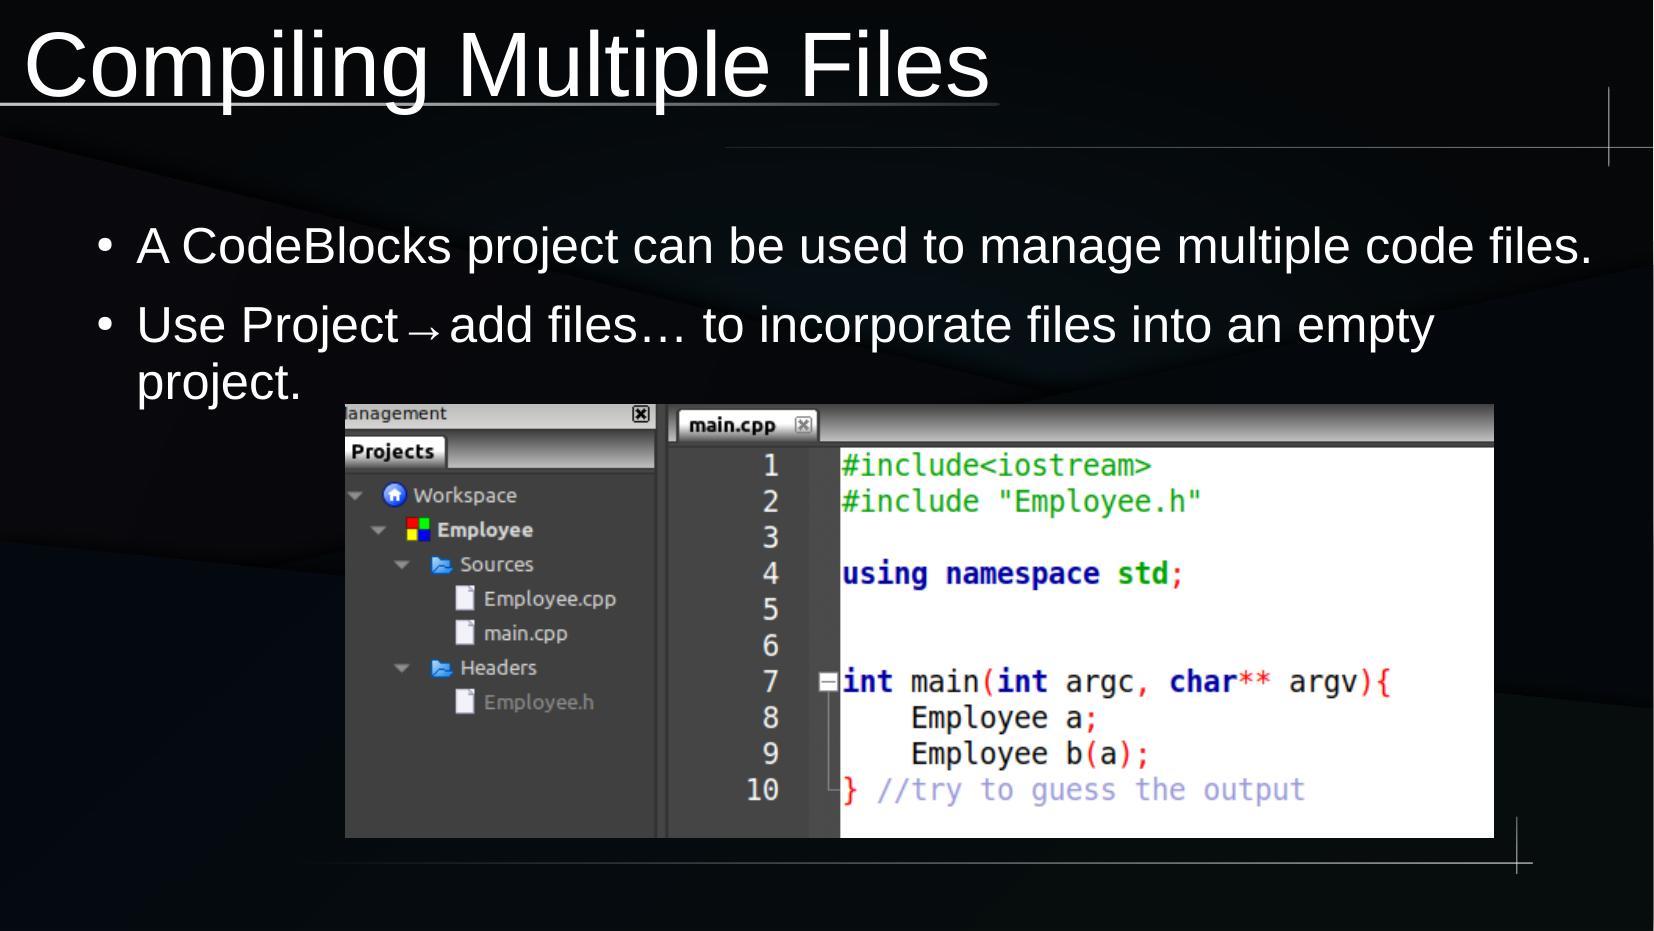

# Compiling Multiple Files
A CodeBlocks project can be used to manage multiple code files.
Use Project→add files… to incorporate files into an empty project.